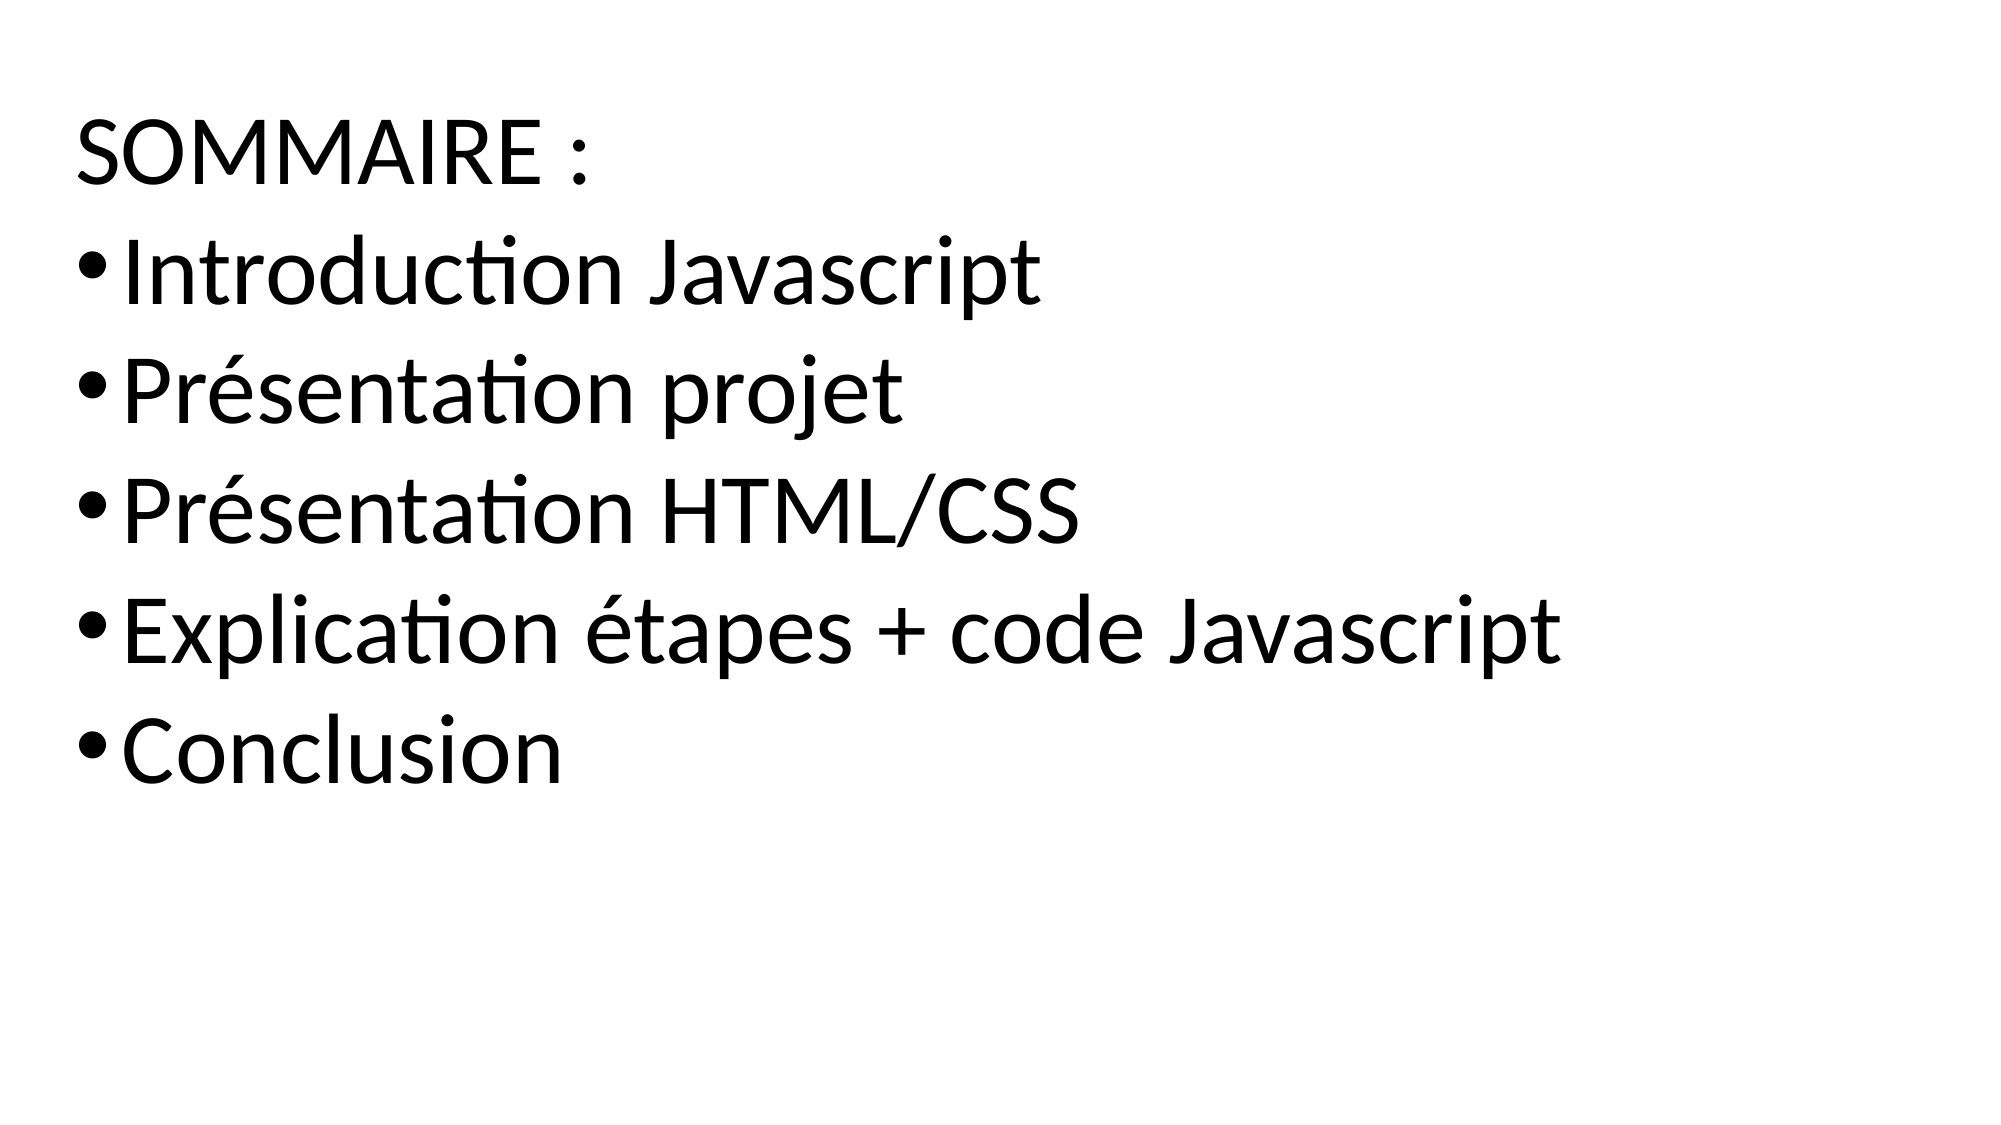

SOMMAIRE :
Introduction Javascript
Présentation projet
Présentation HTML/CSS
Explication étapes + code Javascript
Conclusion